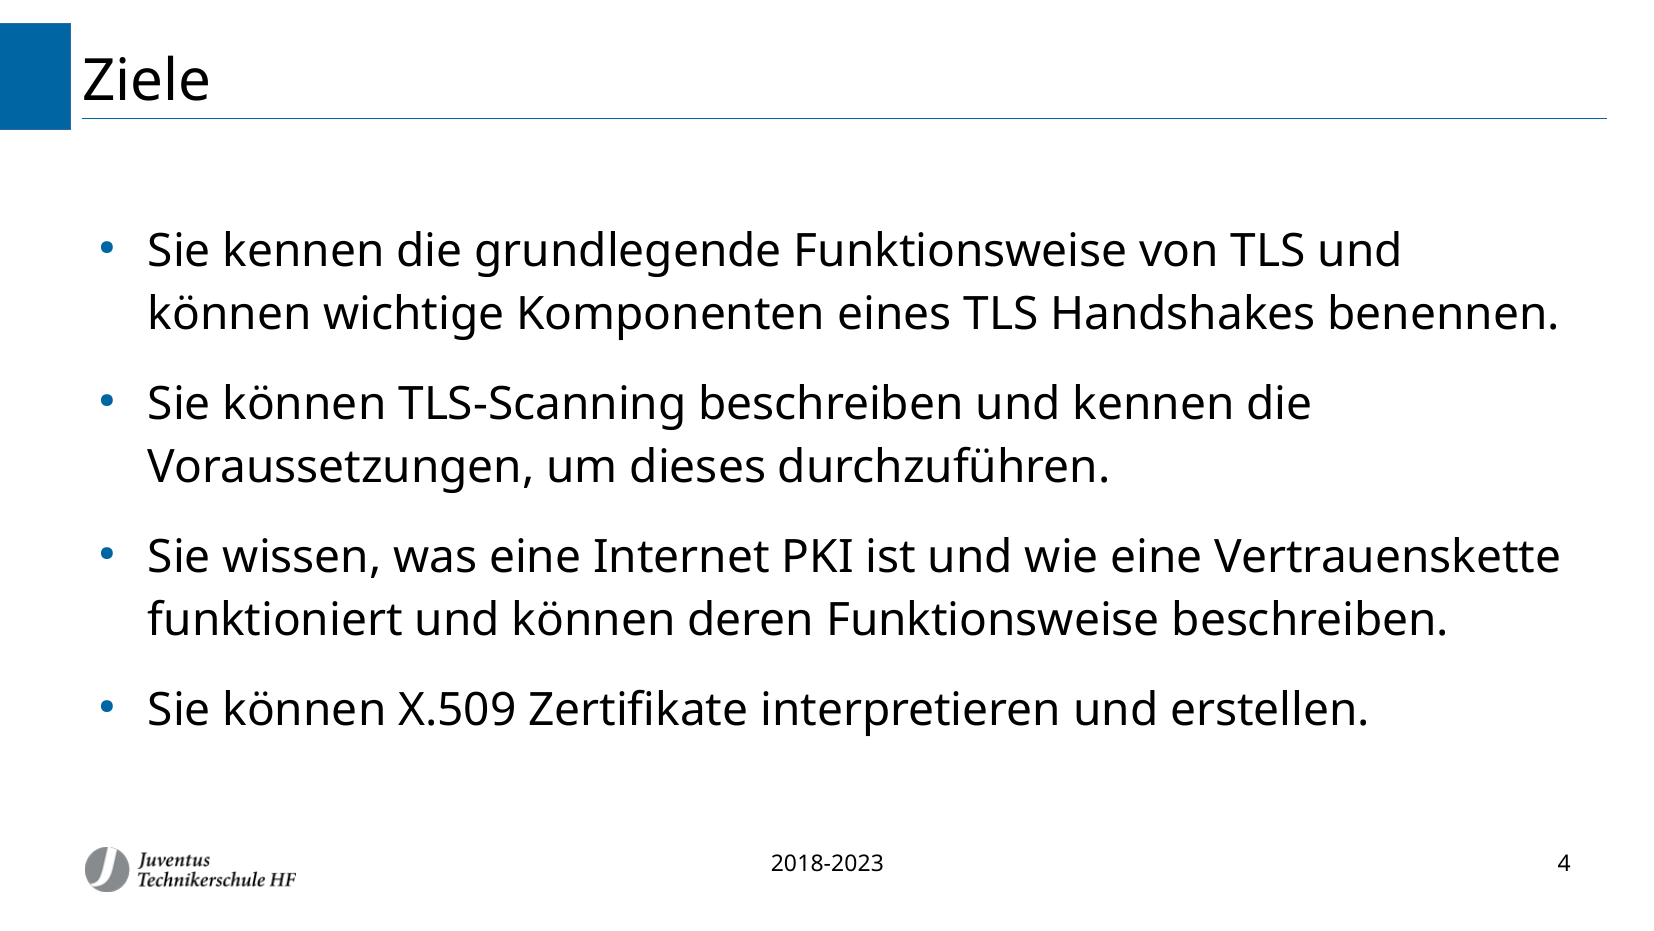

# Ziele
Sie kennen die grundlegende Funktionsweise von TLS und können wichtige Komponenten eines TLS Handshakes benennen.
Sie können TLS-Scanning beschreiben und kennen die Voraussetzungen, um dieses durchzuführen.
Sie wissen, was eine Internet PKI ist und wie eine Vertrauenskette funktioniert und können deren Funktionsweise beschreiben.
Sie können X.509 Zertifikate interpretieren und erstellen.
2018-2023
4